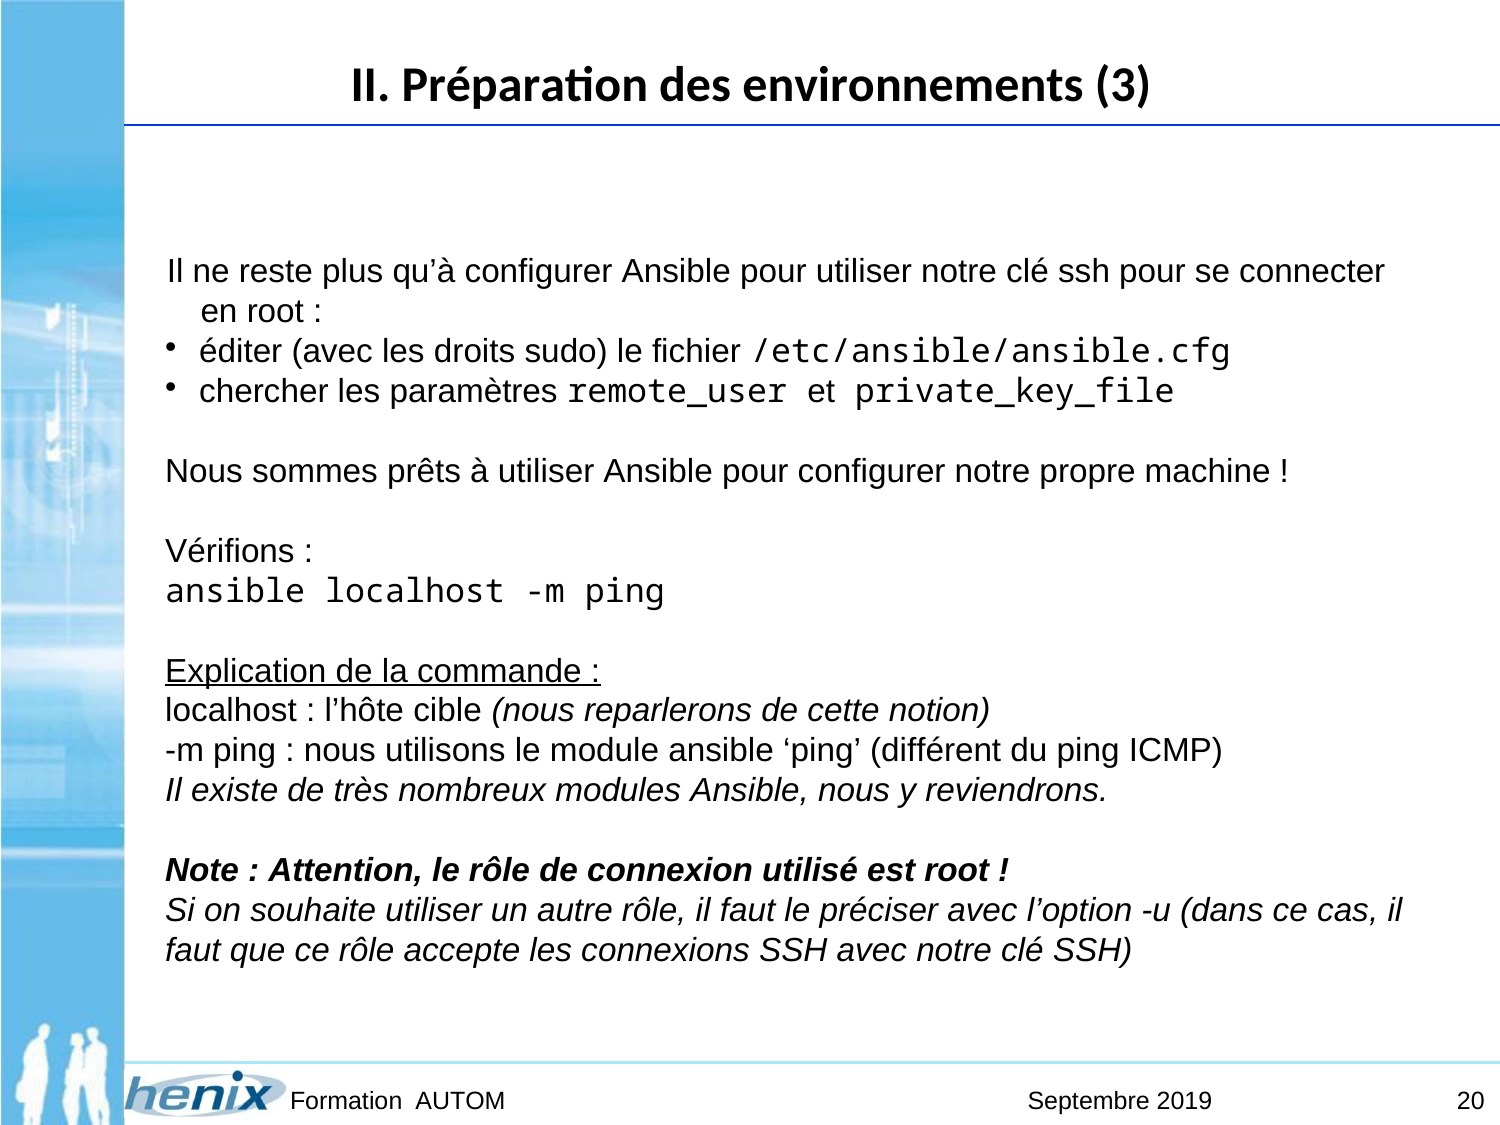

II. Préparation des environnements (3)
Il ne reste plus qu’à configurer Ansible pour utiliser notre clé ssh pour se connecter en root :
éditer (avec les droits sudo) le fichier /etc/ansible/ansible.cfg
chercher les paramètres remote_user et private_key_file
Nous sommes prêts à utiliser Ansible pour configurer notre propre machine !
Vérifions :
ansible localhost -m ping
Explication de la commande :
localhost : l’hôte cible (nous reparlerons de cette notion)
-m ping : nous utilisons le module ansible ‘ping’ (différent du ping ICMP)
Il existe de très nombreux modules Ansible, nous y reviendrons.
Note : Attention, le rôle de connexion utilisé est root !
Si on souhaite utiliser un autre rôle, il faut le préciser avec l’option -u (dans ce cas, il faut que ce rôle accepte les connexions SSH avec notre clé SSH)
Formation AUTOM
Septembre 2019
20